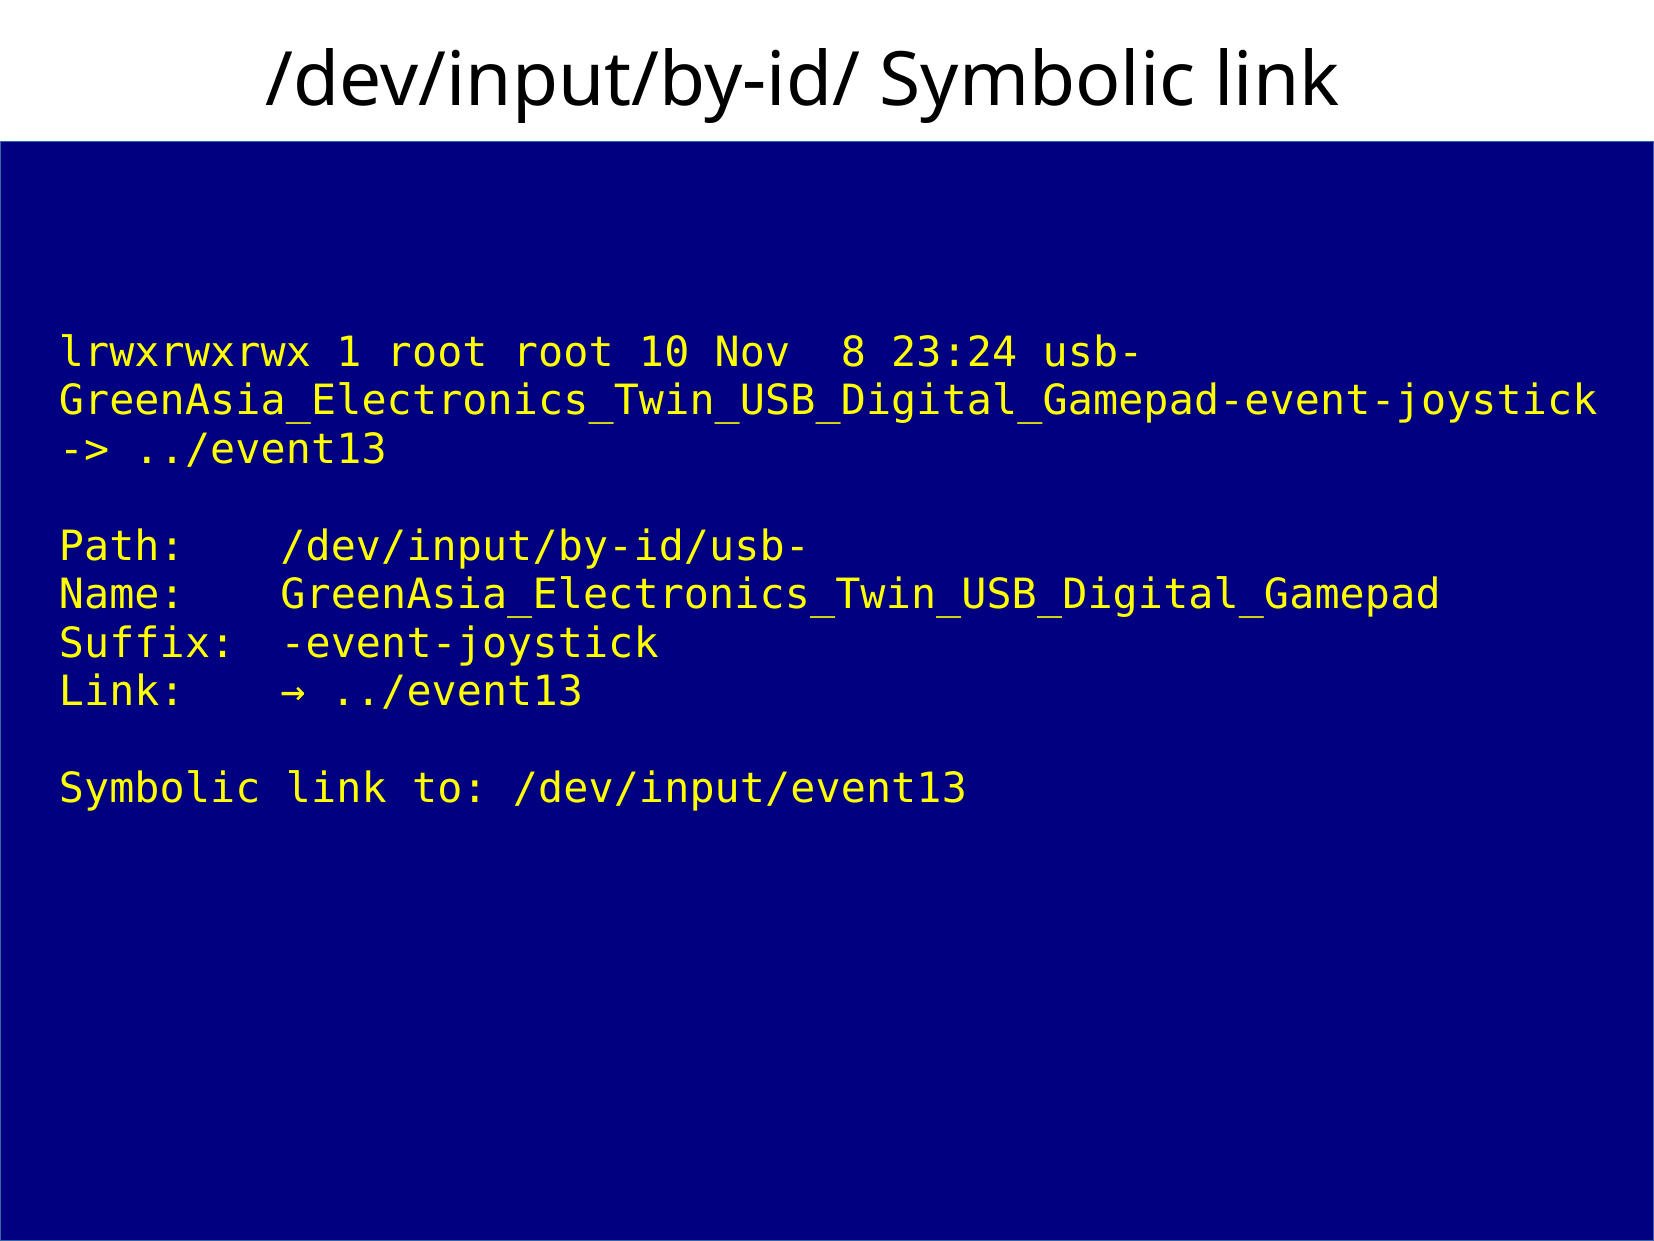

# /dev/input/by-id/ Symbolic link
lrwxrwxrwx 1 root root 10 Nov 8 23:24 usb-GreenAsia_Electronics_Twin_USB_Digital_Gamepad-event-joystick -> ../event13
Path: 	/dev/input/by-id/usb-
Name: 	GreenAsia_Electronics_Twin_USB_Digital_Gamepad
Suffix: 	-event-joystick
Link:		→ ../event13
Symbolic link to: /dev/input/event13